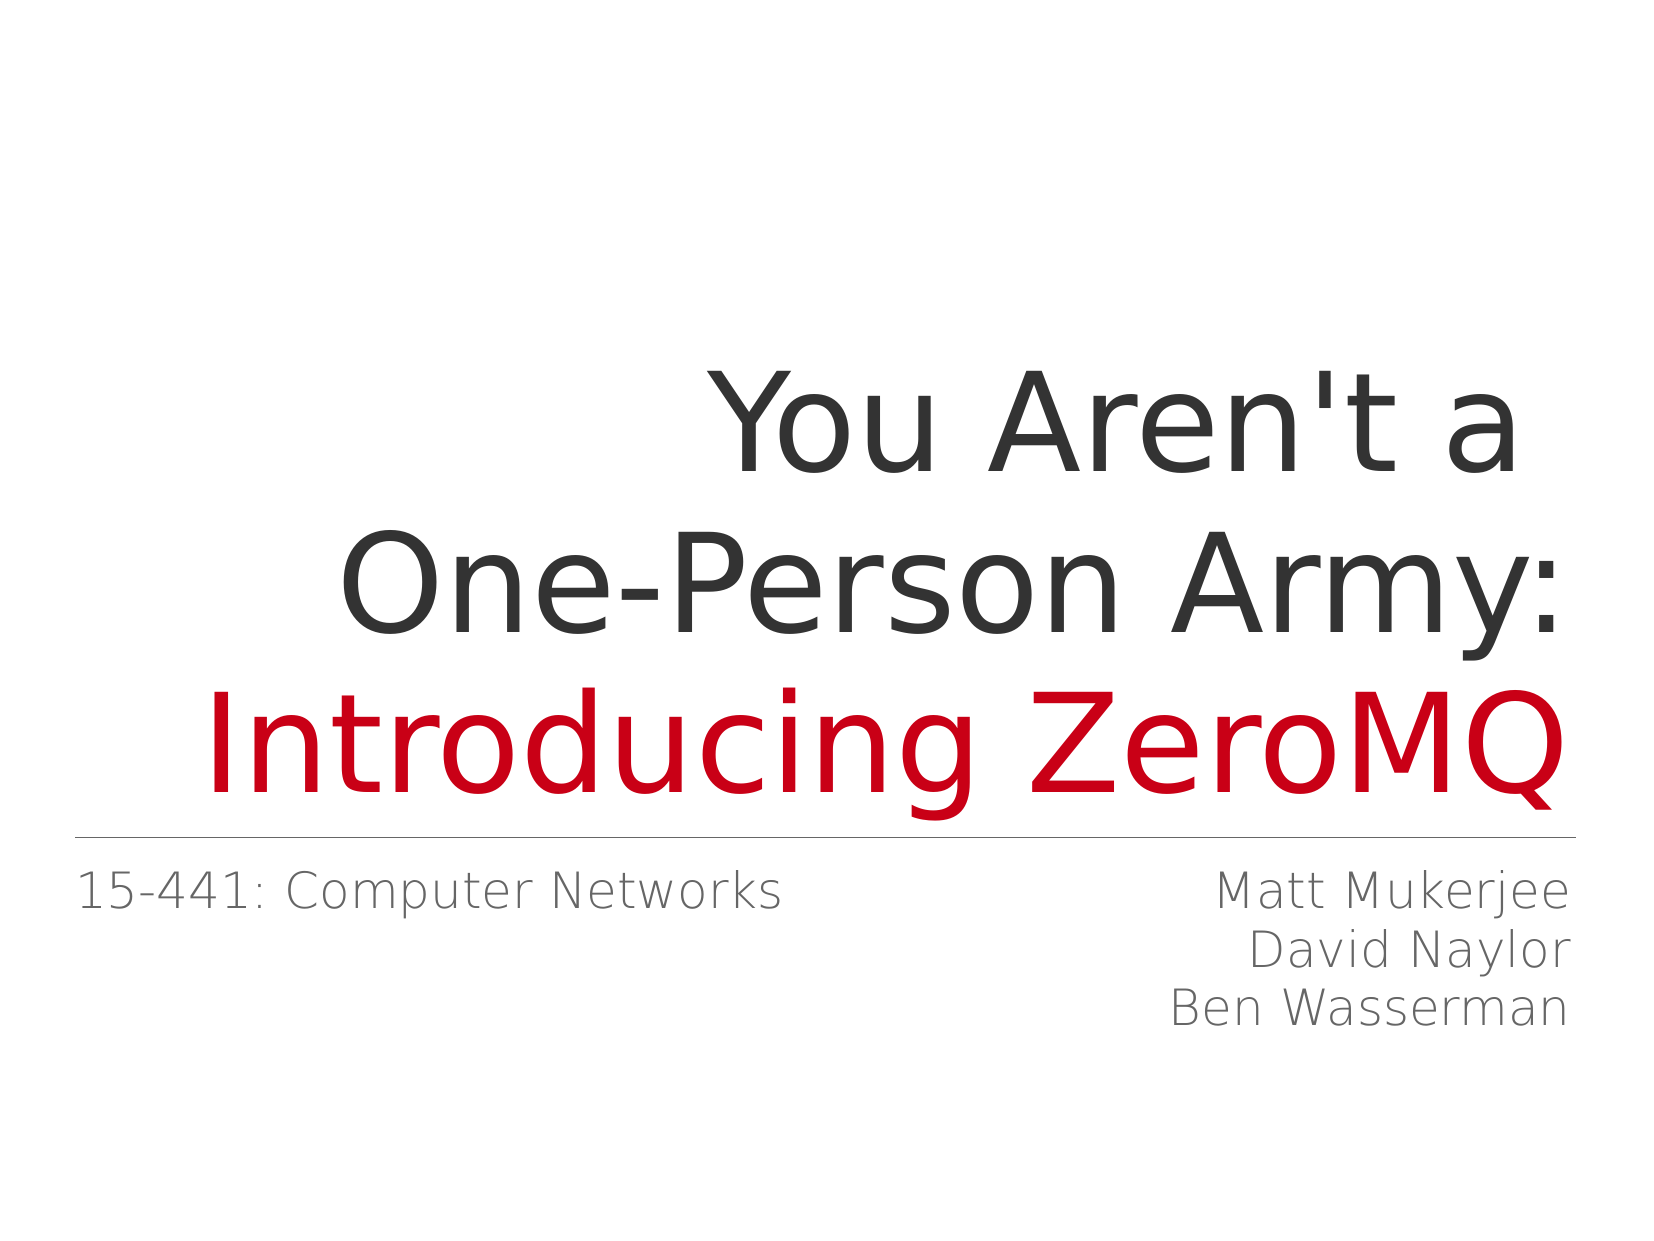

# You Aren't a
One-Person Army: Introducing ZeroMQ
15-441: Computer Networks
Matt Mukerjee
David Naylor
Ben Wasserman